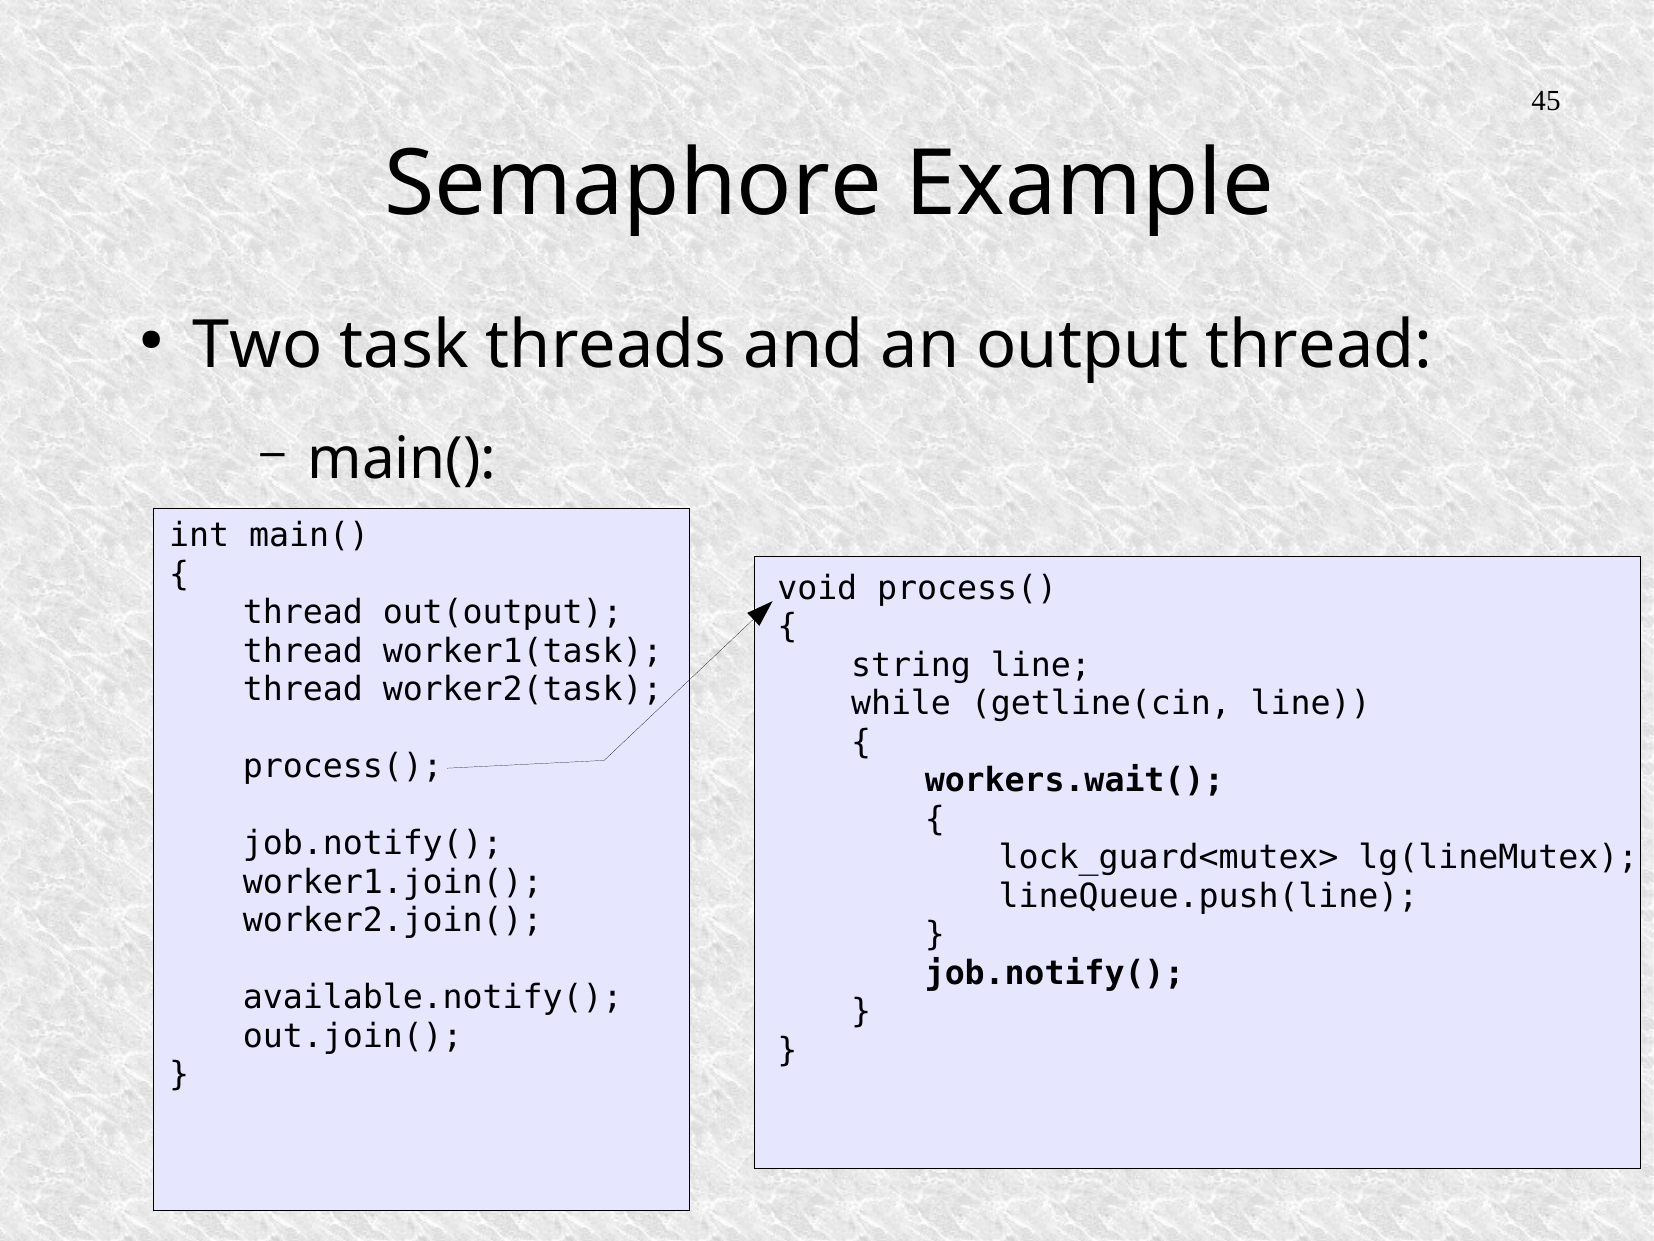

# Semaphore Example
45
Two task threads and an output thread:
main():
int main()
{
 	thread out(output);
	thread worker1(task);
 	thread worker2(task);
	process();
 	job.notify();
 	worker1.join();
 	worker2.join();
 	available.notify();
 	out.join();
}
void process()
{
 	string line;
 	while (getline(cin, line))
 	{
 	workers.wait();
 	{
 		lock_guard<mutex> lg(lineMutex);
 		lineQueue.push(line);
 	}
 	job.notify();
 	}
}